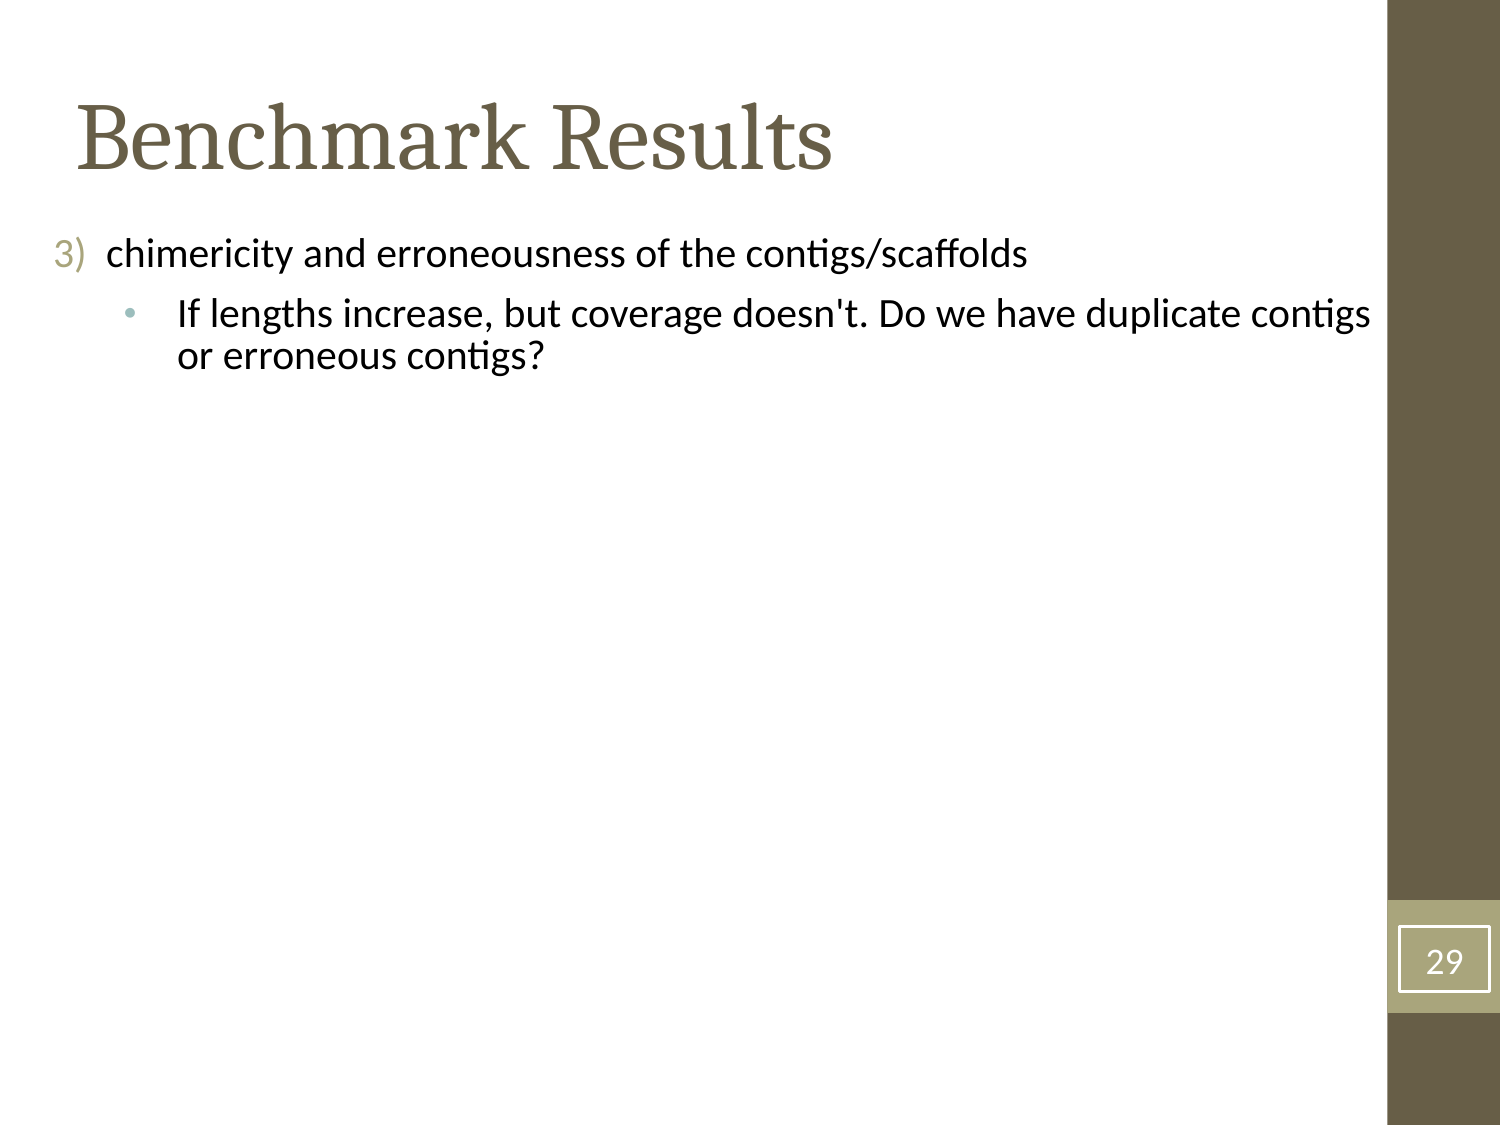

# Benchmark Results
chimericity and erroneousness of the contigs/scaﬀolds
If lengths increase, but coverage doesn't. Do we have duplicate contigs or erroneous contigs?
29